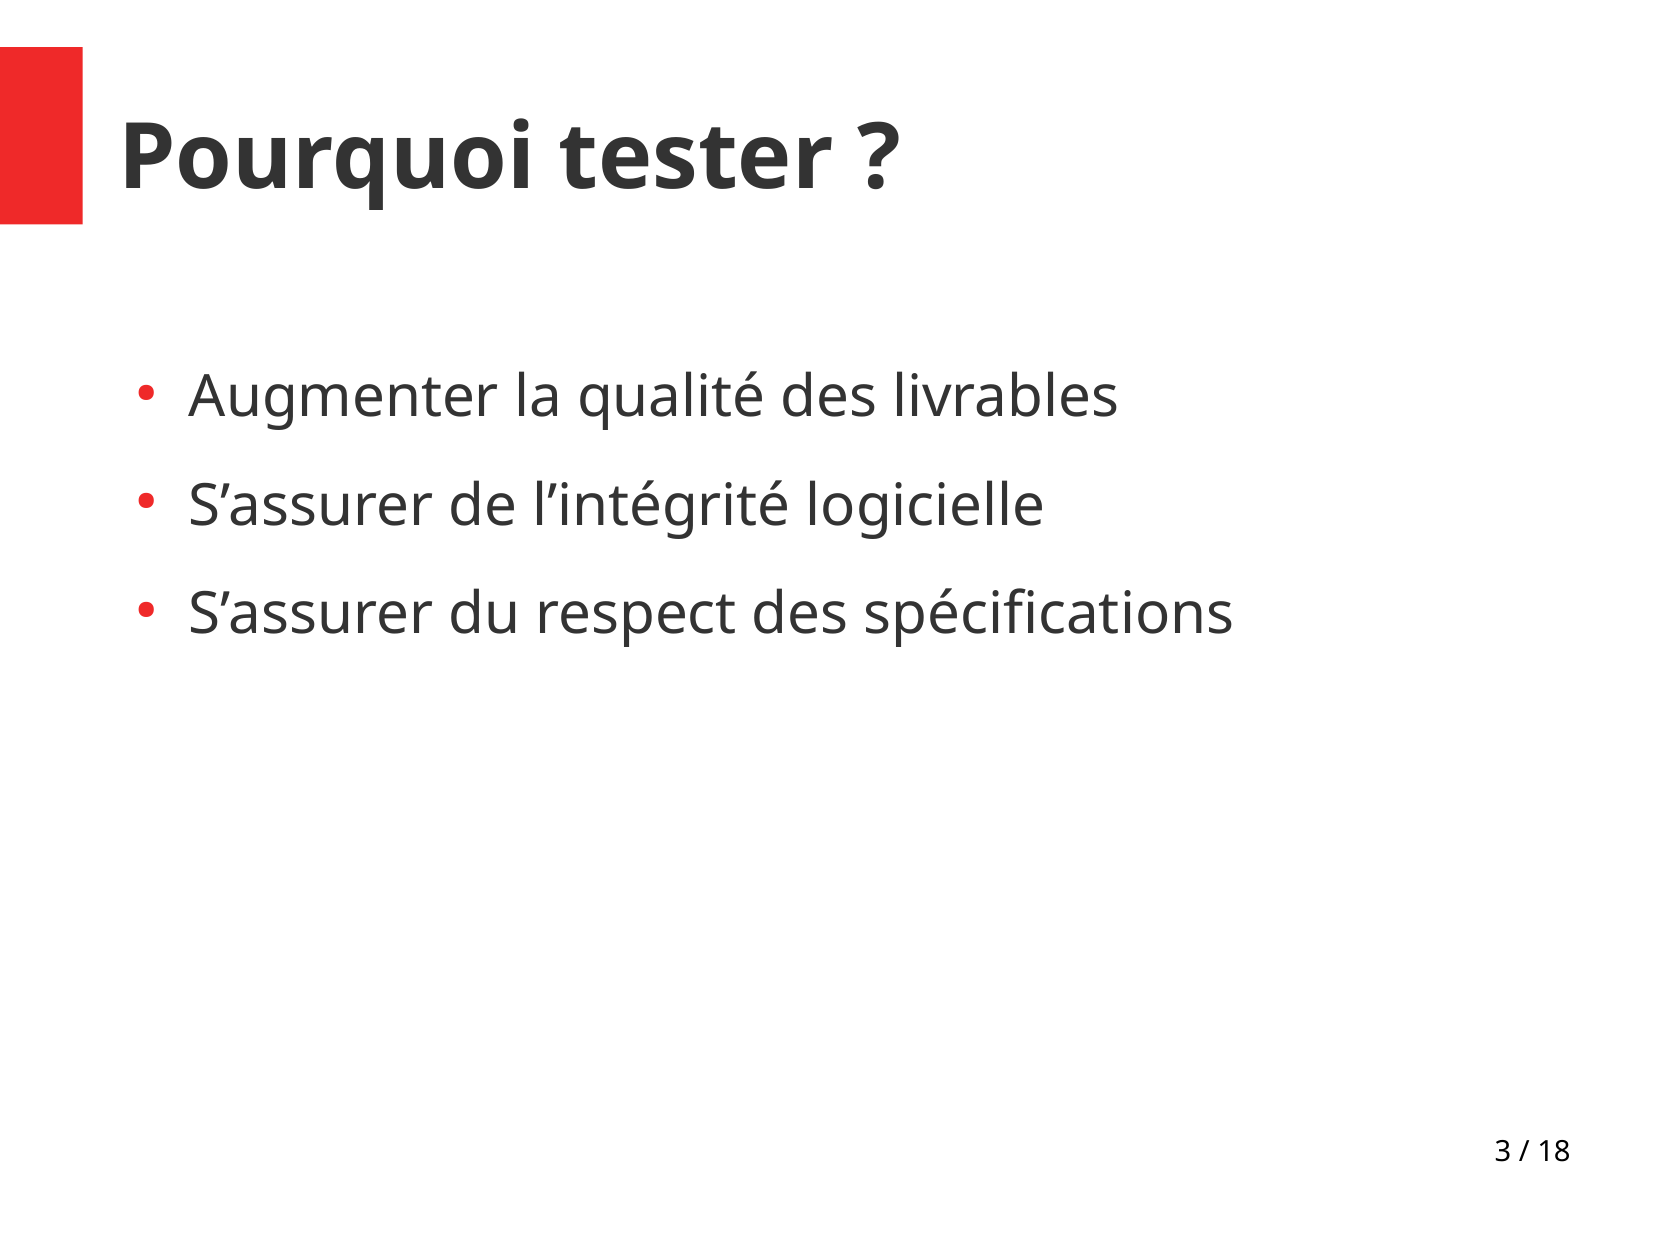

# Pourquoi tester ?
Augmenter la qualité des livrables
S’assurer de l’intégrité logicielle
S’assurer du respect des spécifications
3